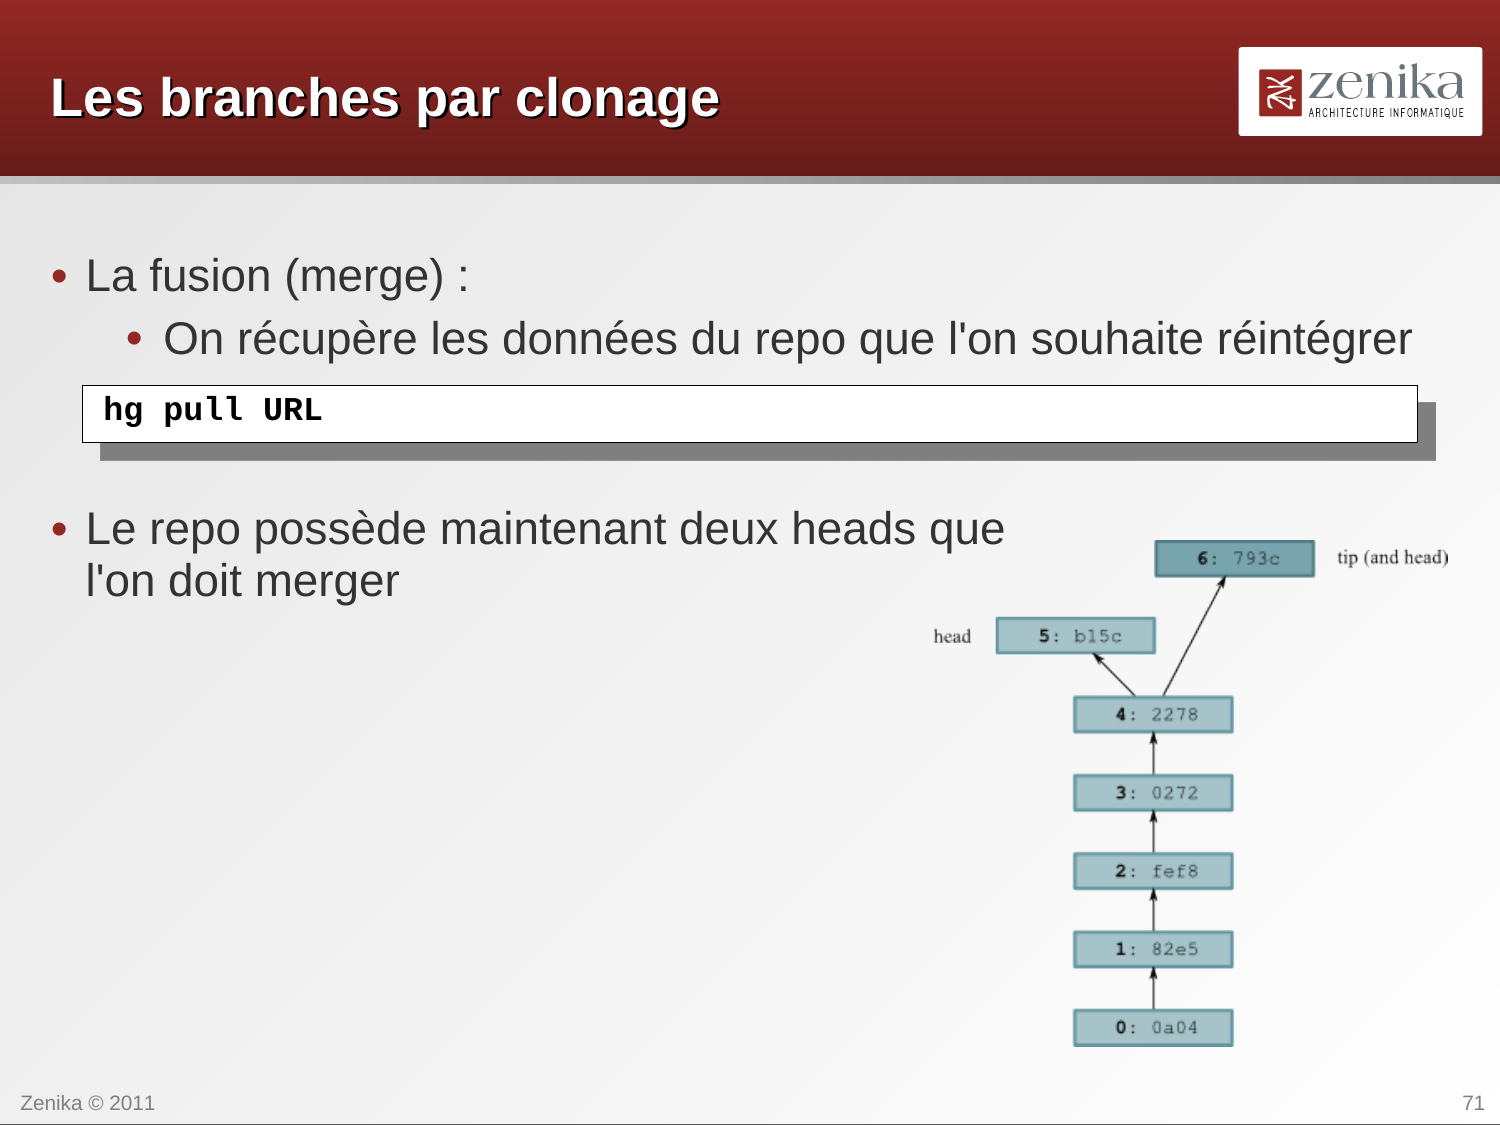

# Les branches par clonage
La fusion (merge) :
On récupère les données du repo que l'on souhaite réintégrer
Le repo possède maintenant deux heads que
l'on doit merger
hg pull URL